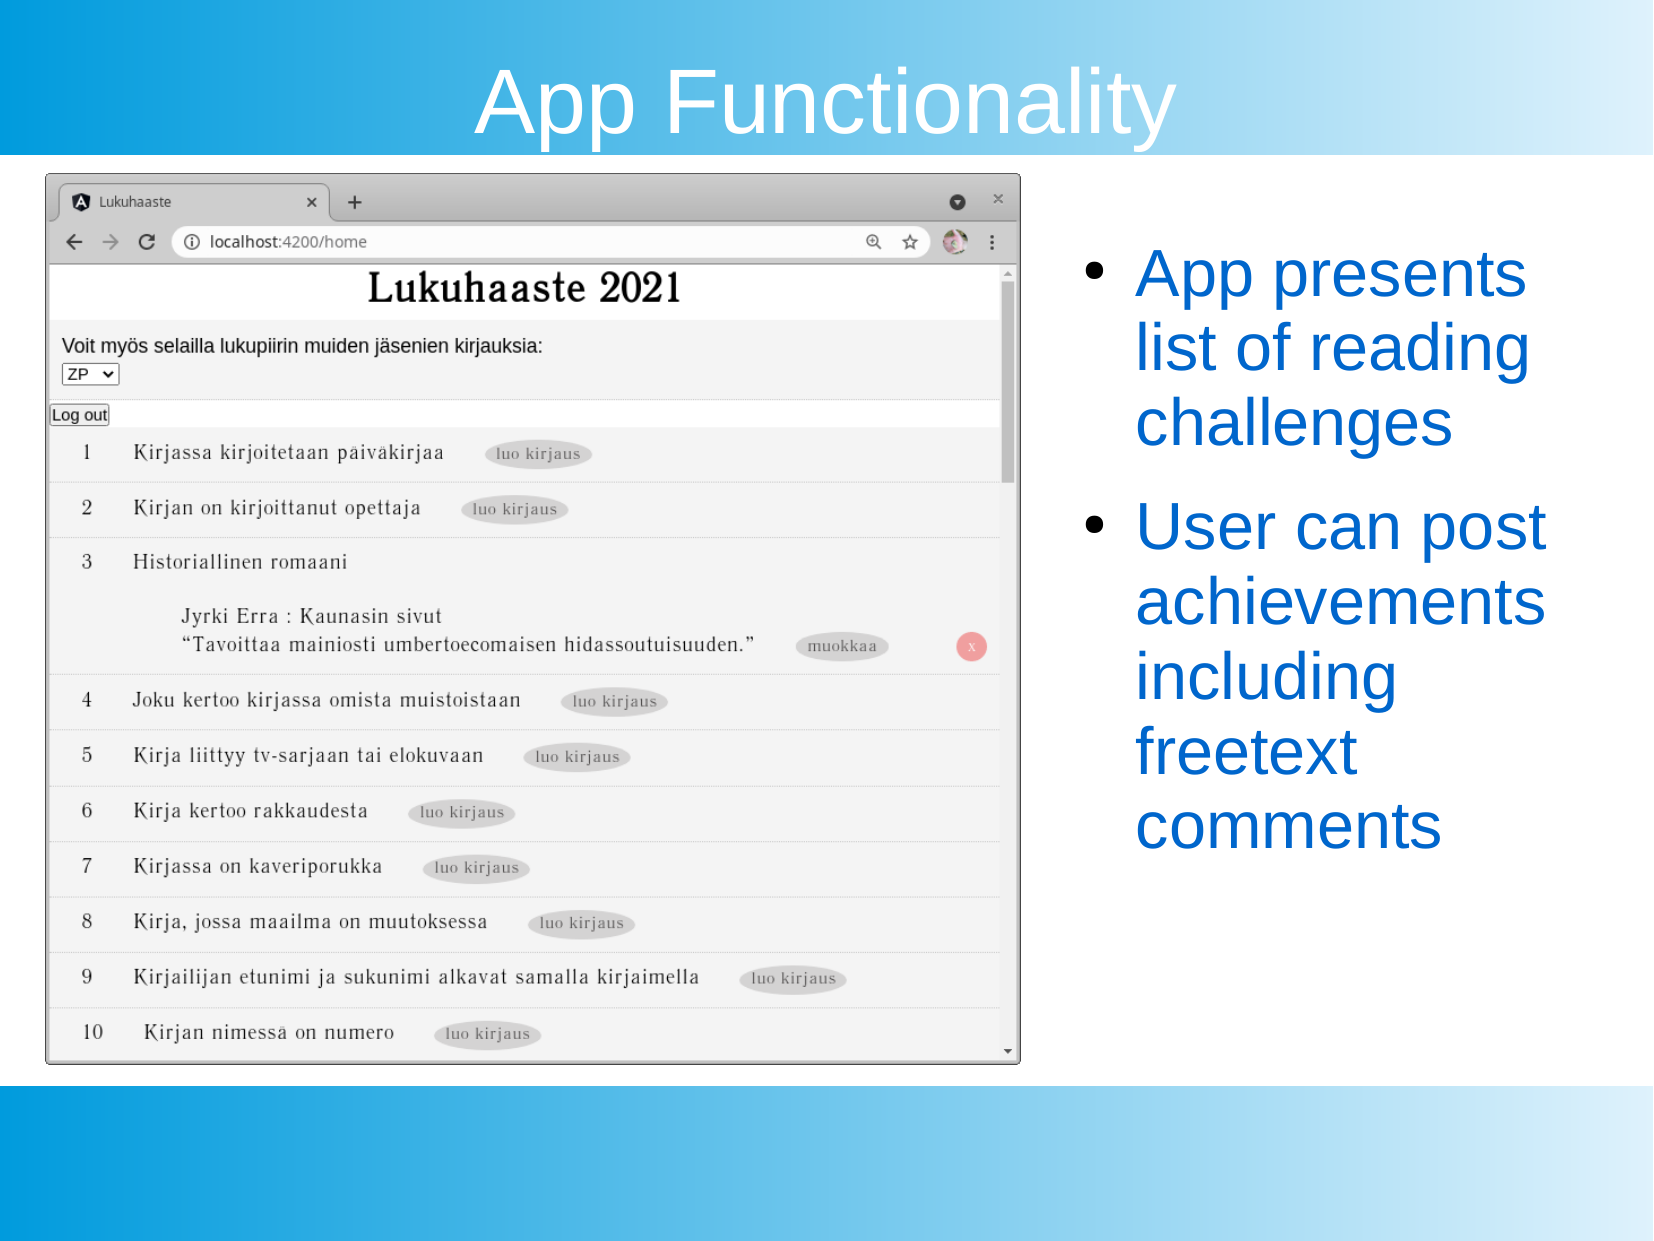

# App Functionality
App presents list of reading challenges
User can post achievements including freetext comments